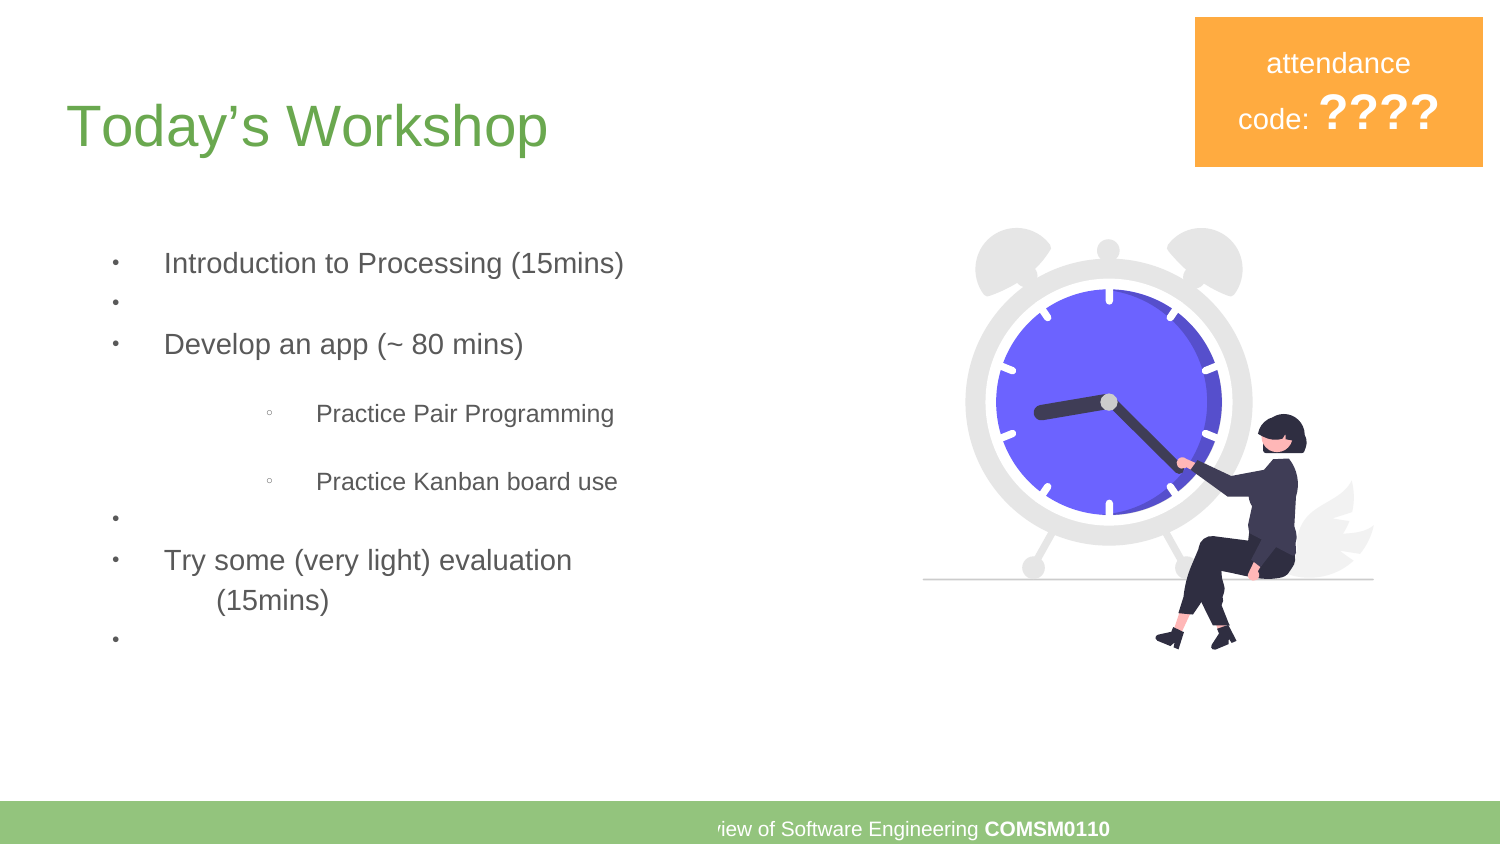

attendance code: ????
# Today’s Workshop
Introduction to Processing (15mins)
Develop an app (~ 80 mins)
Practice Pair Programming
Practice Kanban board use
Try some (very light) evaluation (15mins)